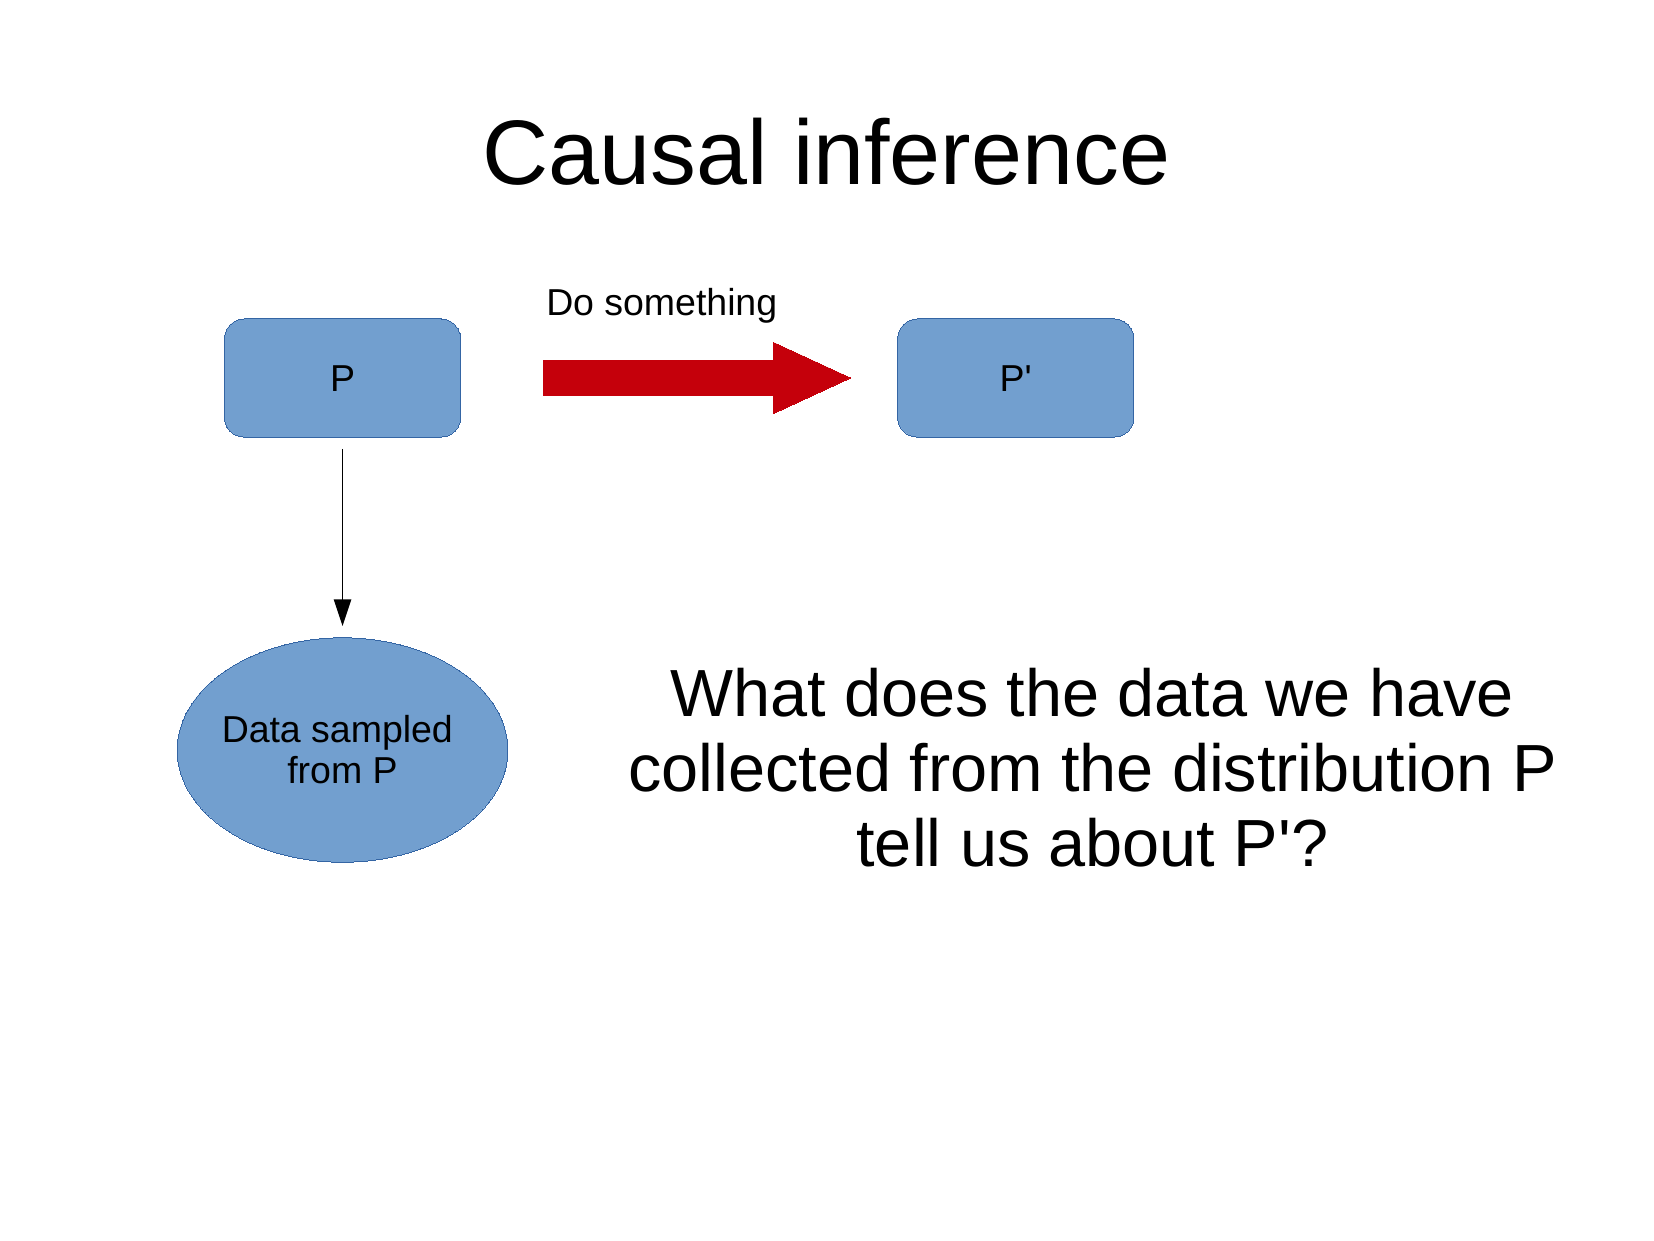

# Causal inference
Do something
P
P'
Data sampled
from P
What does the data we have collected from the distribution P tell us about P'?